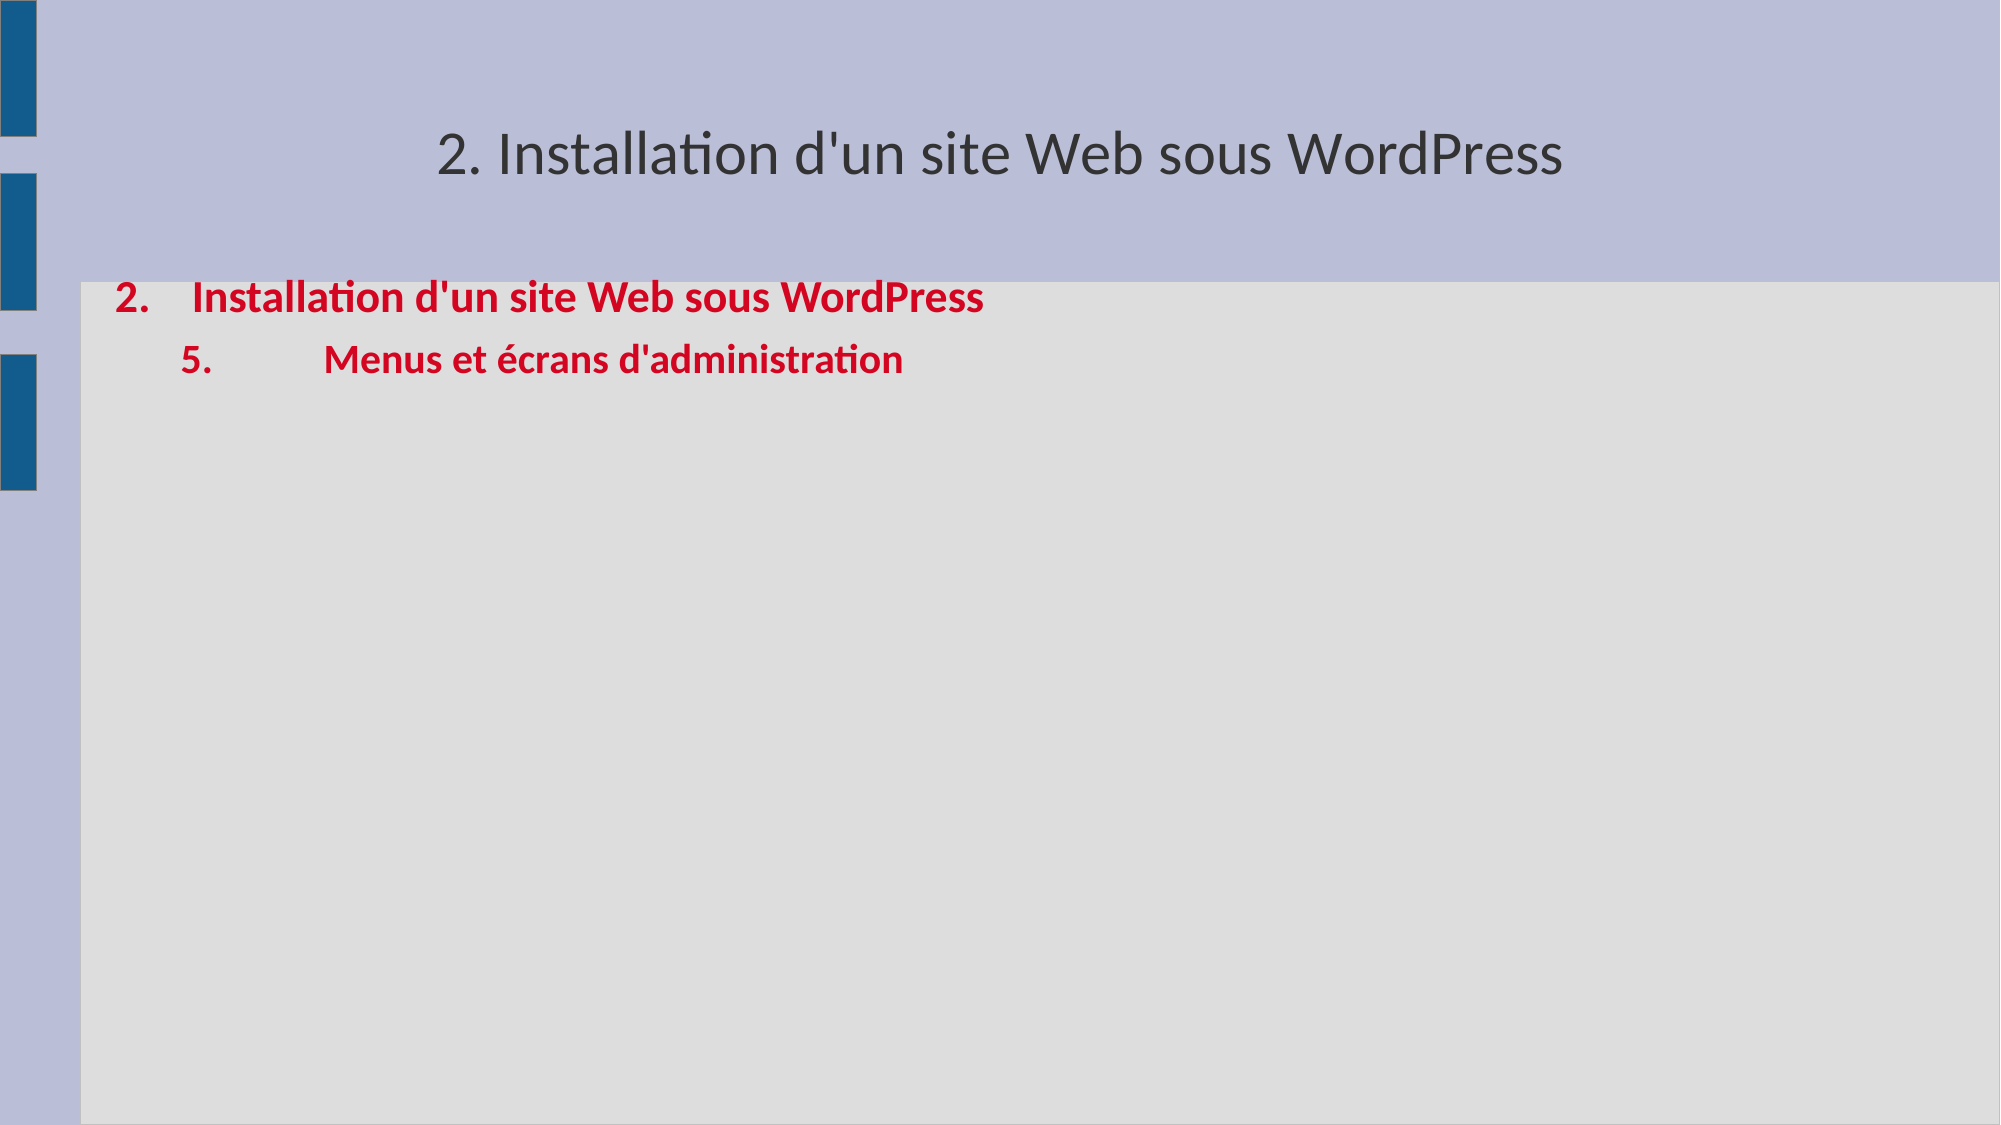

# 2. Installation d'un site Web sous WordPress
2.	Installation d'un site Web sous WordPress
5.	Menus et écrans d'administration